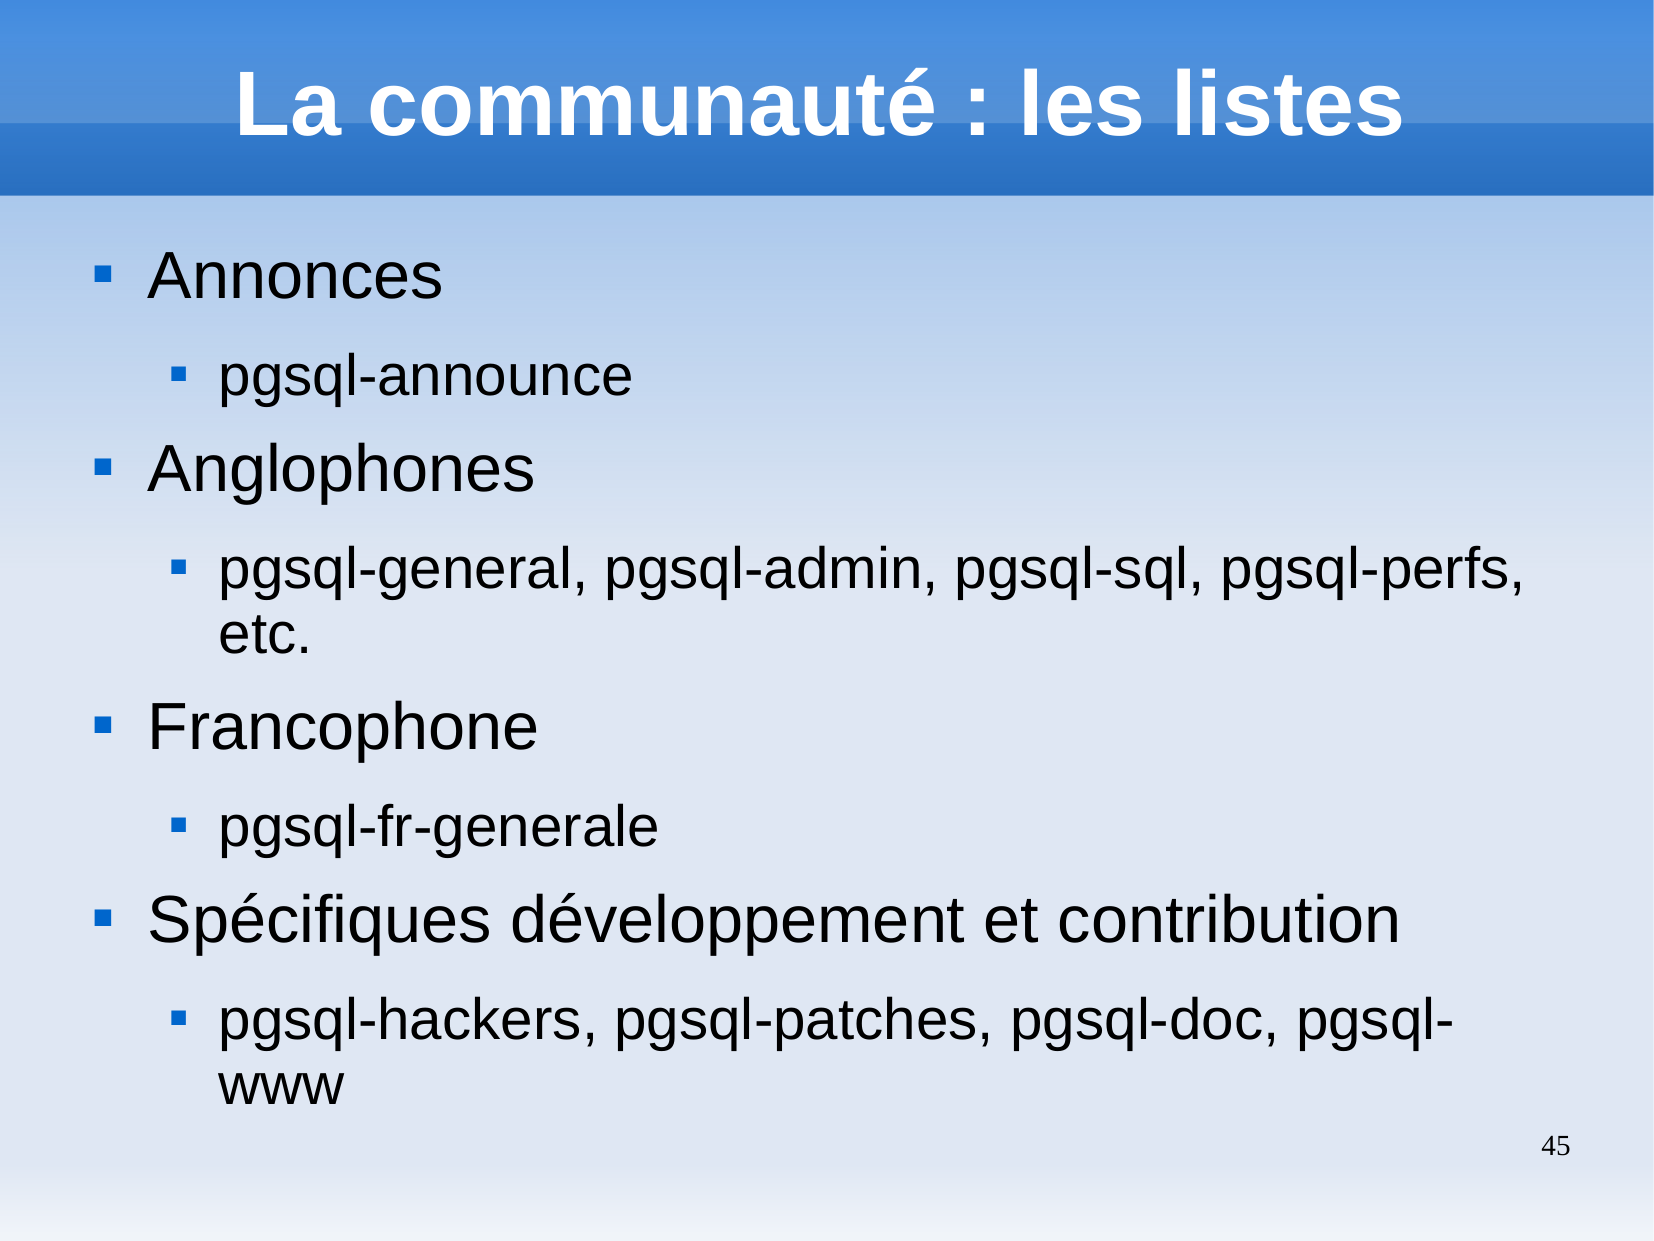

# La communauté : les listes
Annonces
pgsql-announce
Anglophones
pgsql-general, pgsql-admin, pgsql-sql, pgsql-perfs, etc.
Francophone
pgsql-fr-generale
Spécifiques développement et contribution
pgsql-hackers, pgsql-patches, pgsql-doc, pgsql-www
45